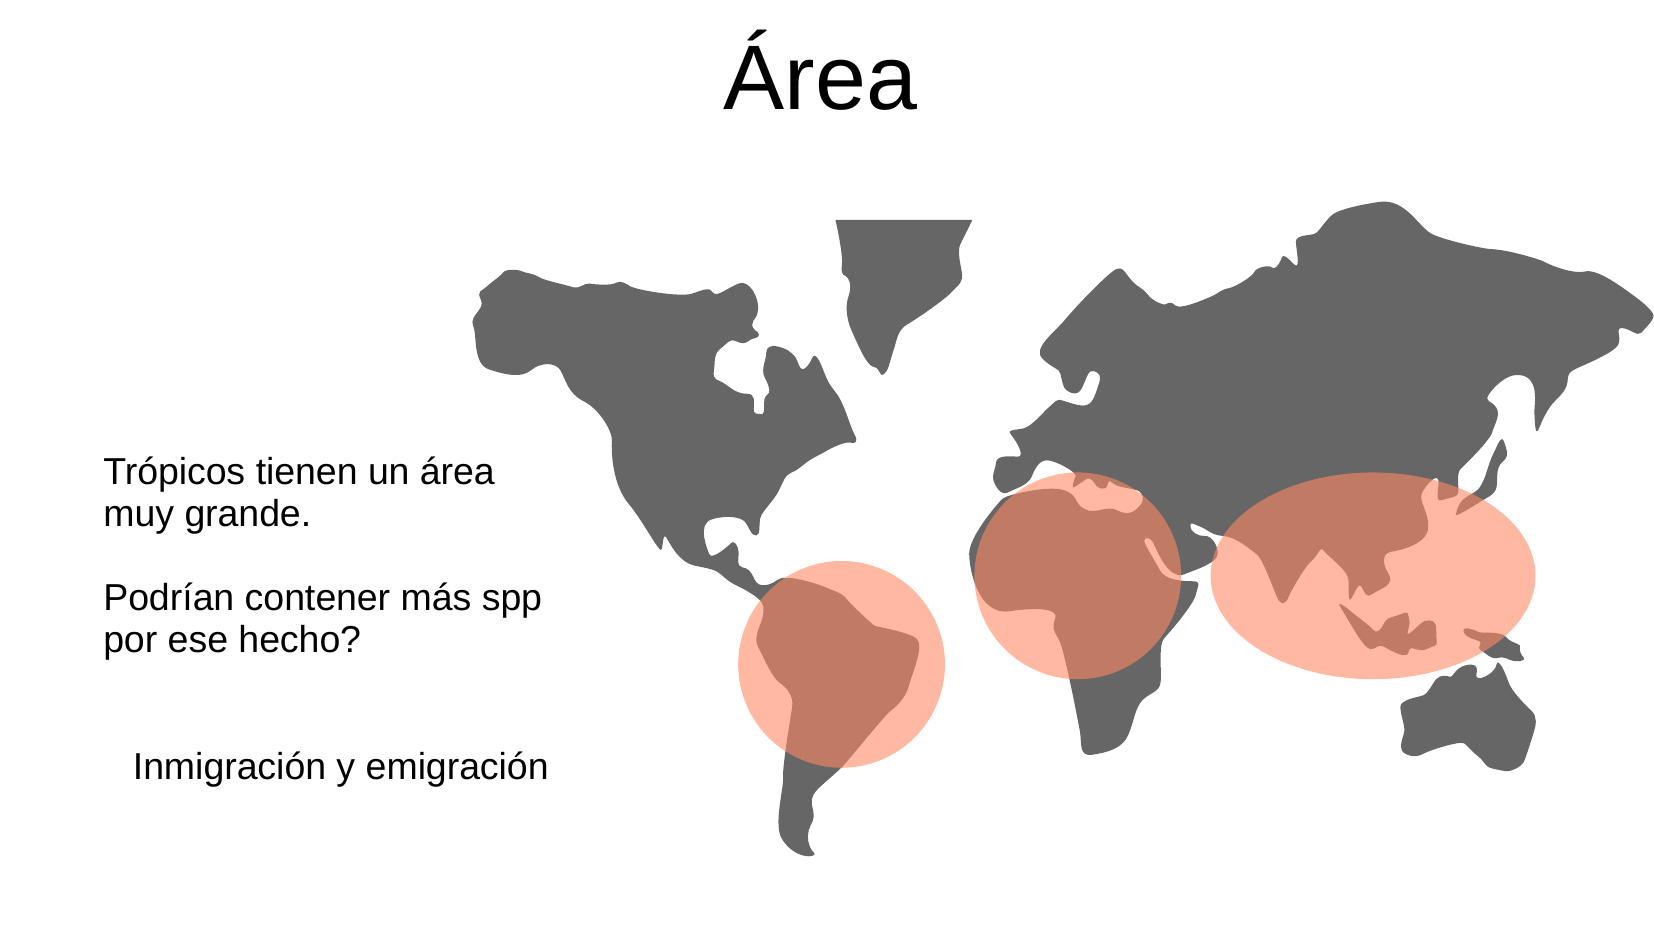

# Área
Trópicos tienen un área muy grande.
Podrían contener más spp por ese hecho?
Inmigración y emigración